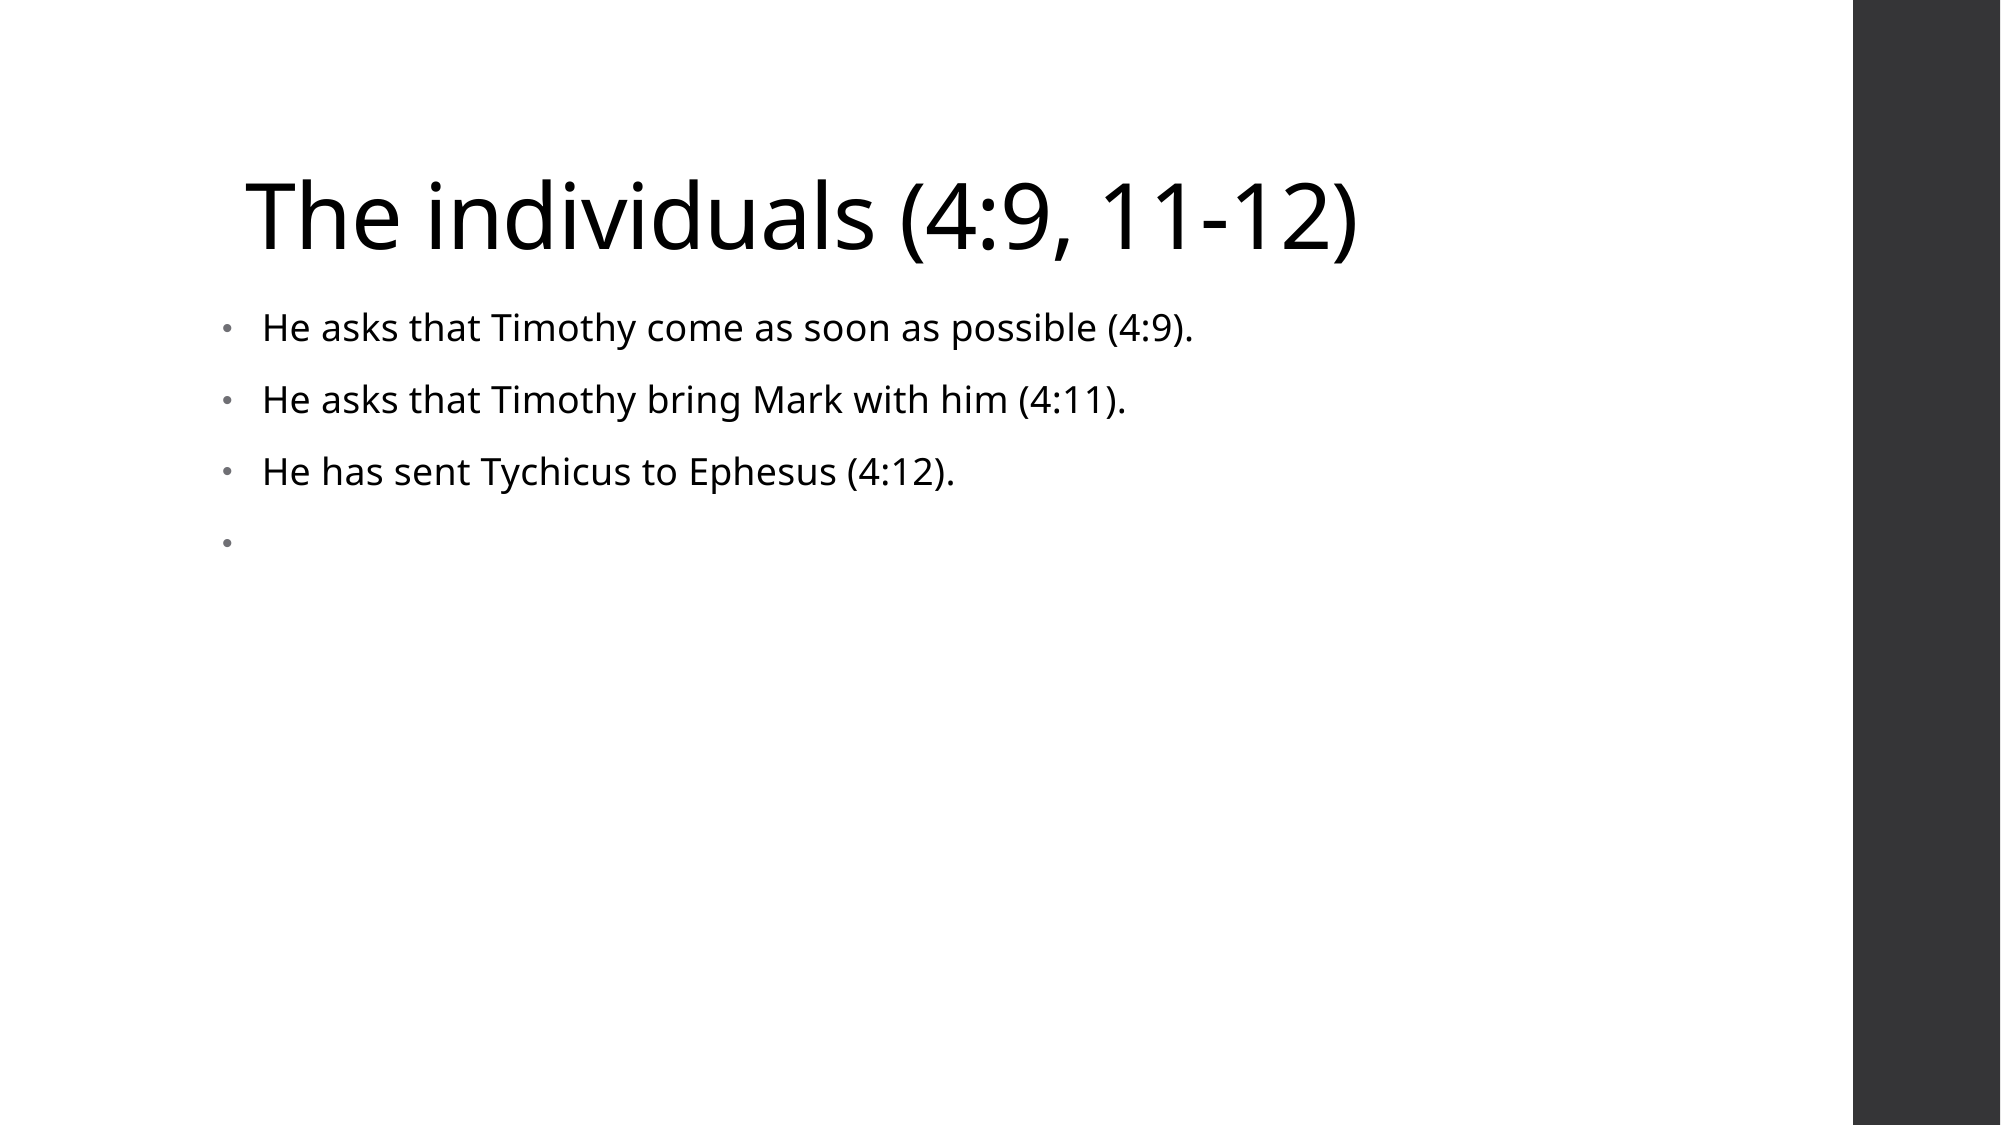

# The individuals (4:9, 11-12)
 He asks that Timothy come as soon as possible (4:9).
 He asks that Timothy bring Mark with him (4:11).
 He has sent Tychicus to Ephesus (4:12).